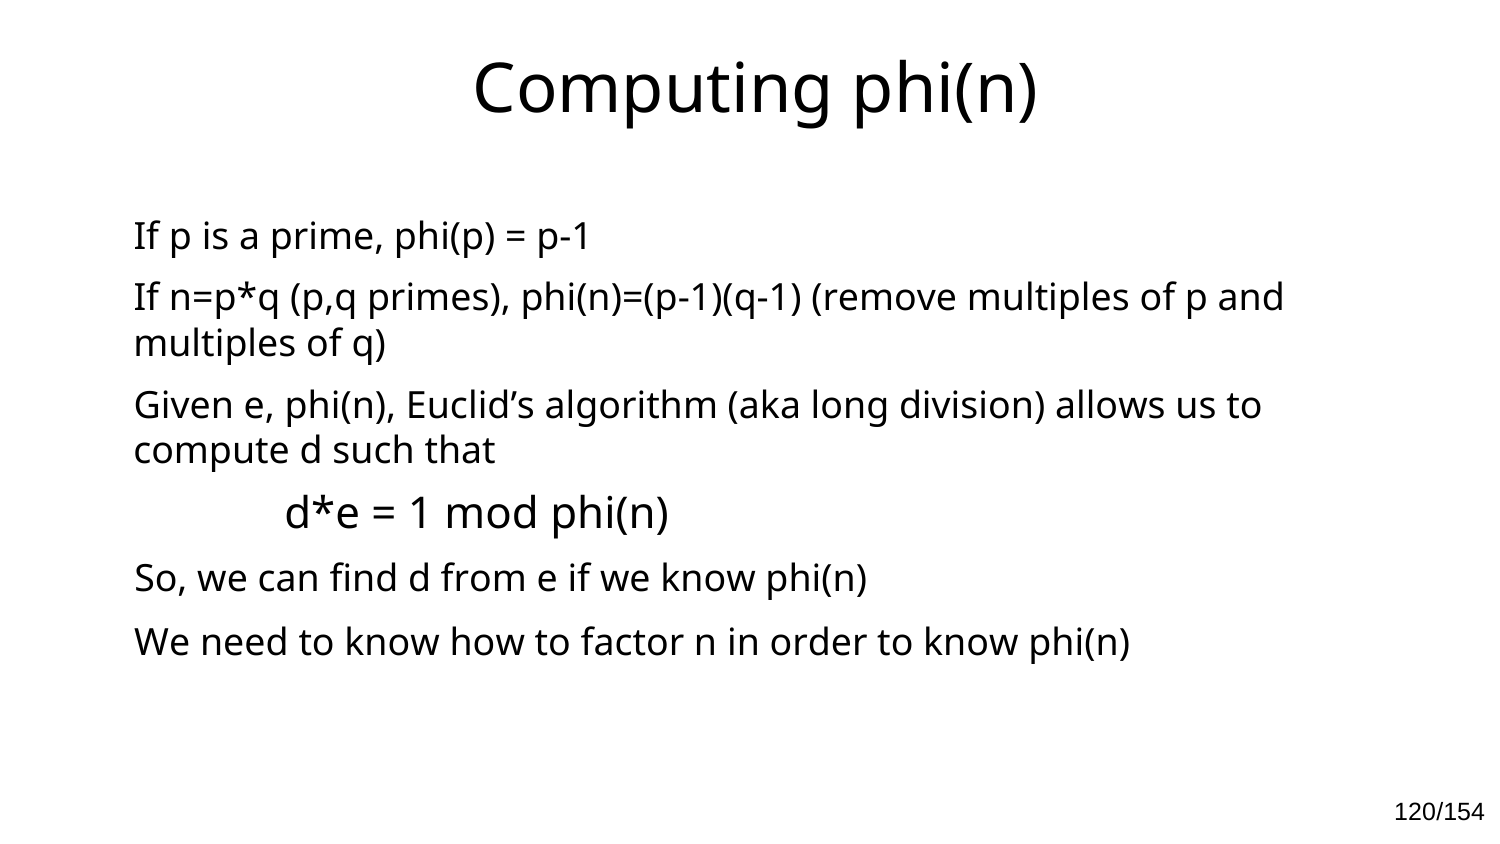

# Computing phi(n)
If p is a prime, phi(p) = p-1
If n=p*q (p,q primes), phi(n)=(p-1)(q-1) (remove multiples of p and multiples of q)
Given e, phi(n), Euclid’s algorithm (aka long division) allows us to compute d such that
d*e = 1 mod phi(n)
So, we can find d from e if we know phi(n)
We need to know how to factor n in order to know phi(n)